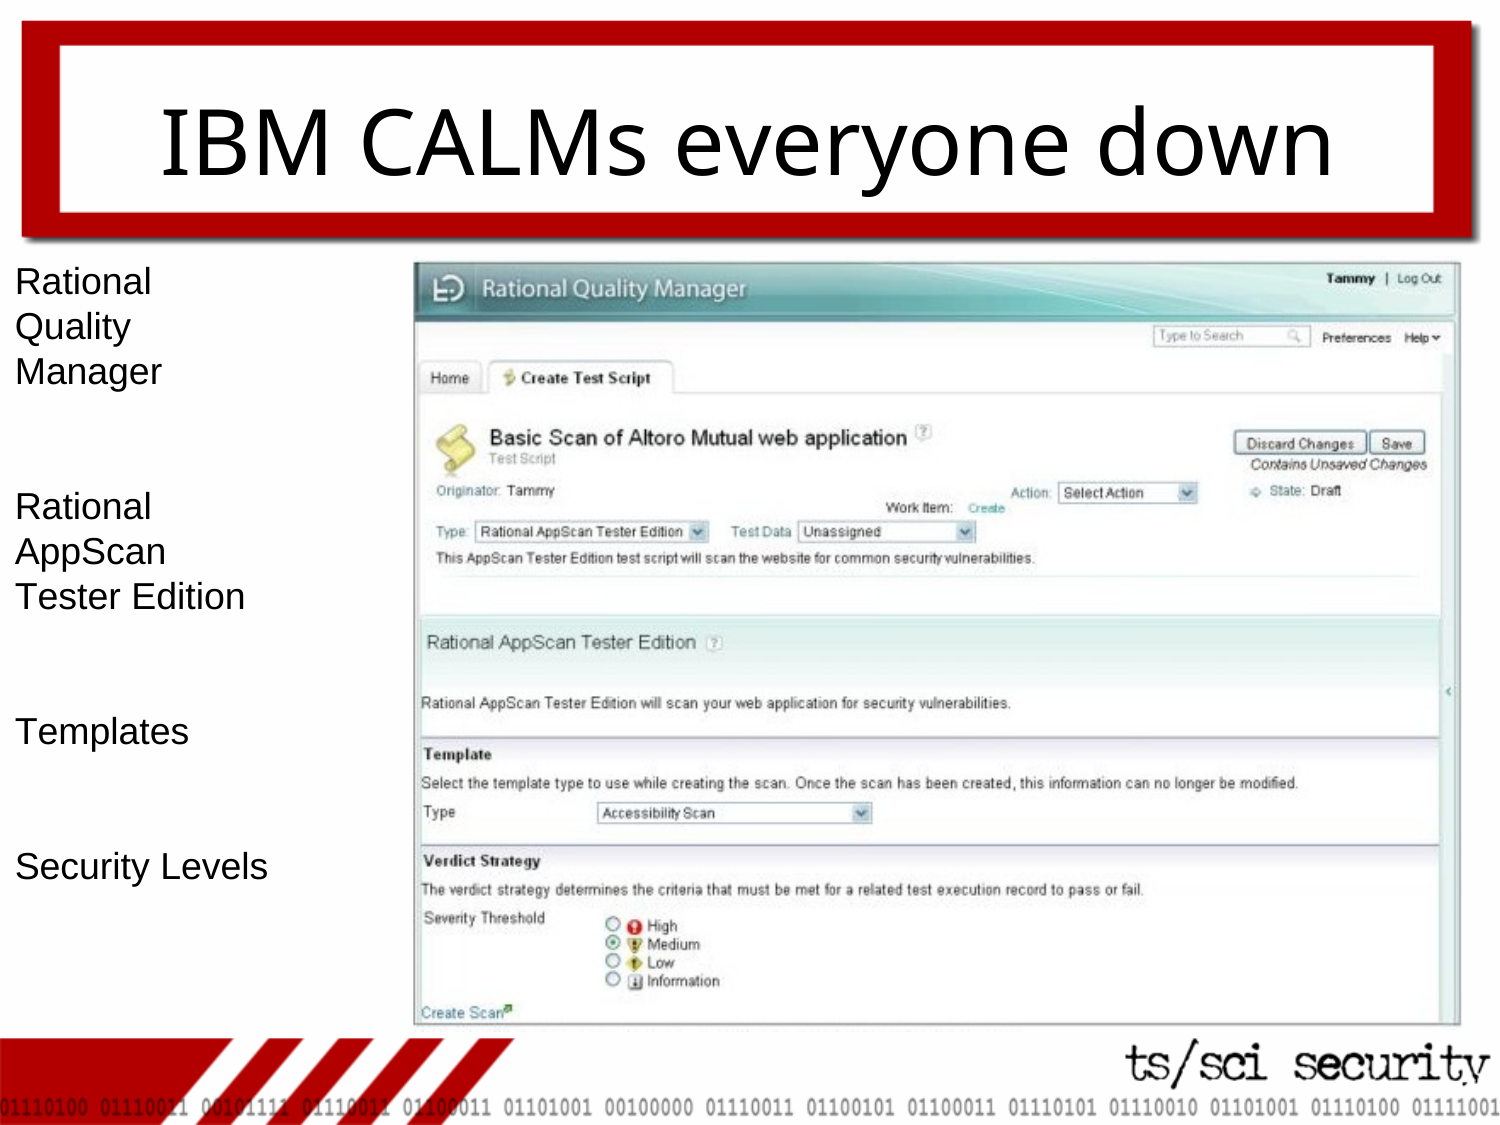

# IBM CALMs everyone down
Rational
Quality
Manager
Rational
AppScan
Tester Edition
Templates
Security Levels